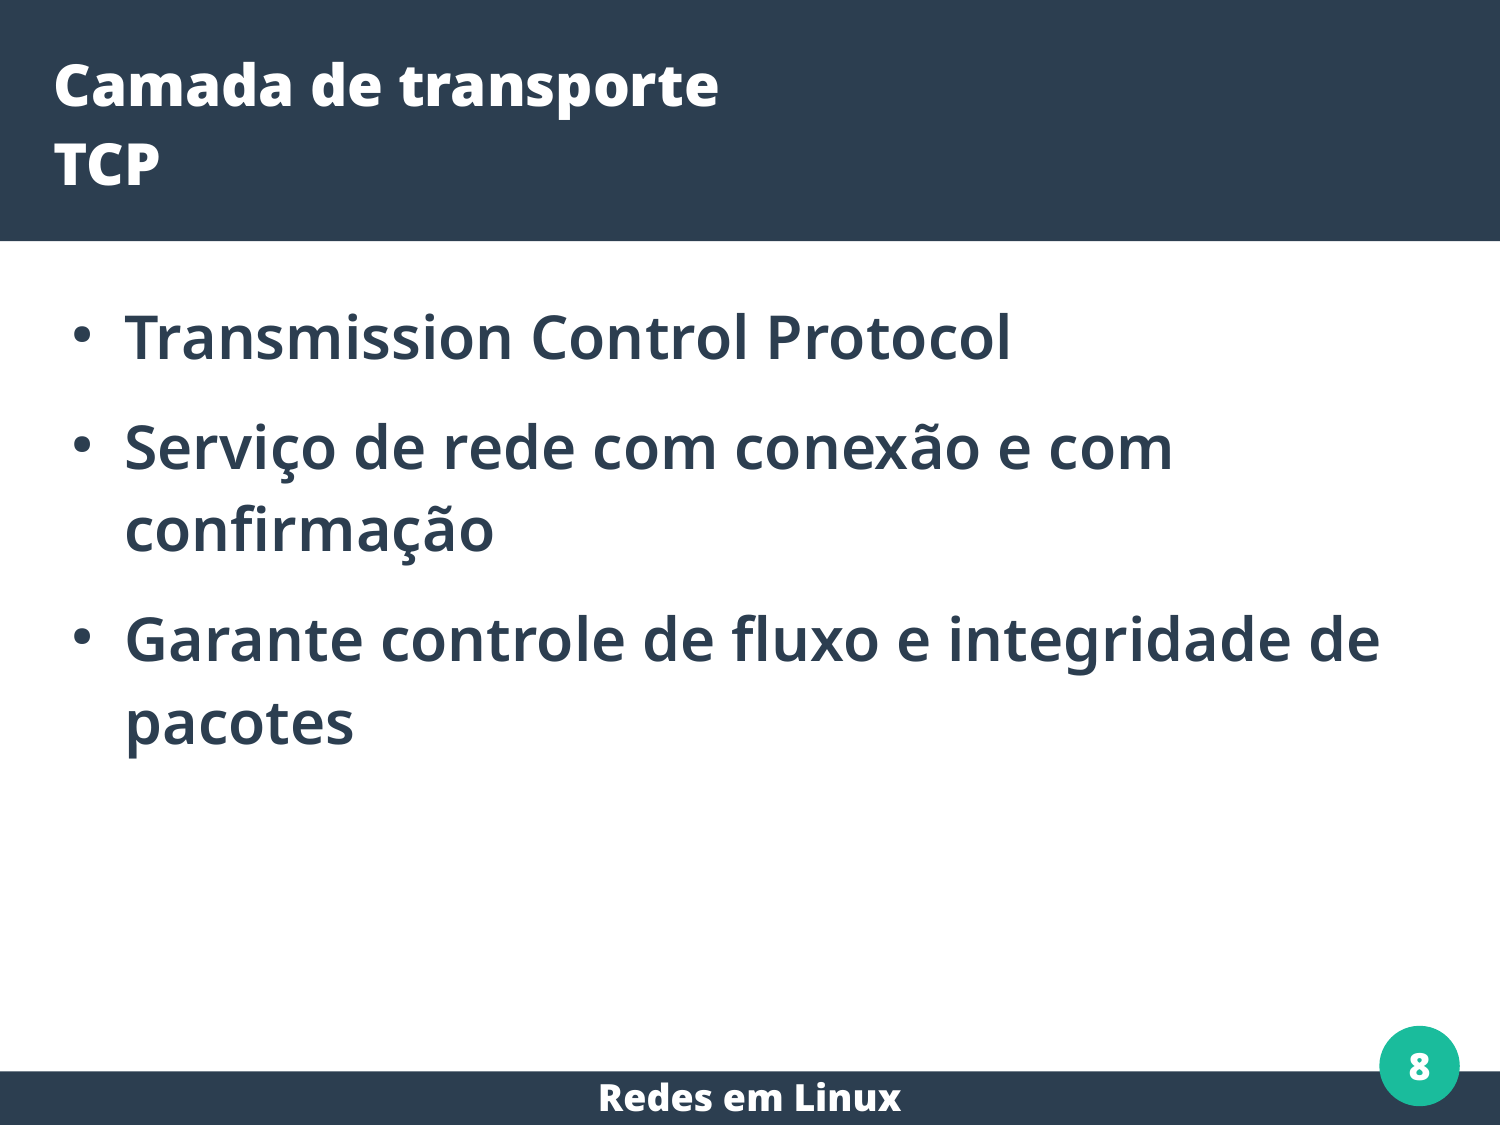

# Camada de transporte TCP
Transmission Control Protocol
Serviço de rede com conexão e com confirmação
Garante controle de fluxo e integridade de pacotes
8
Redes em Linux